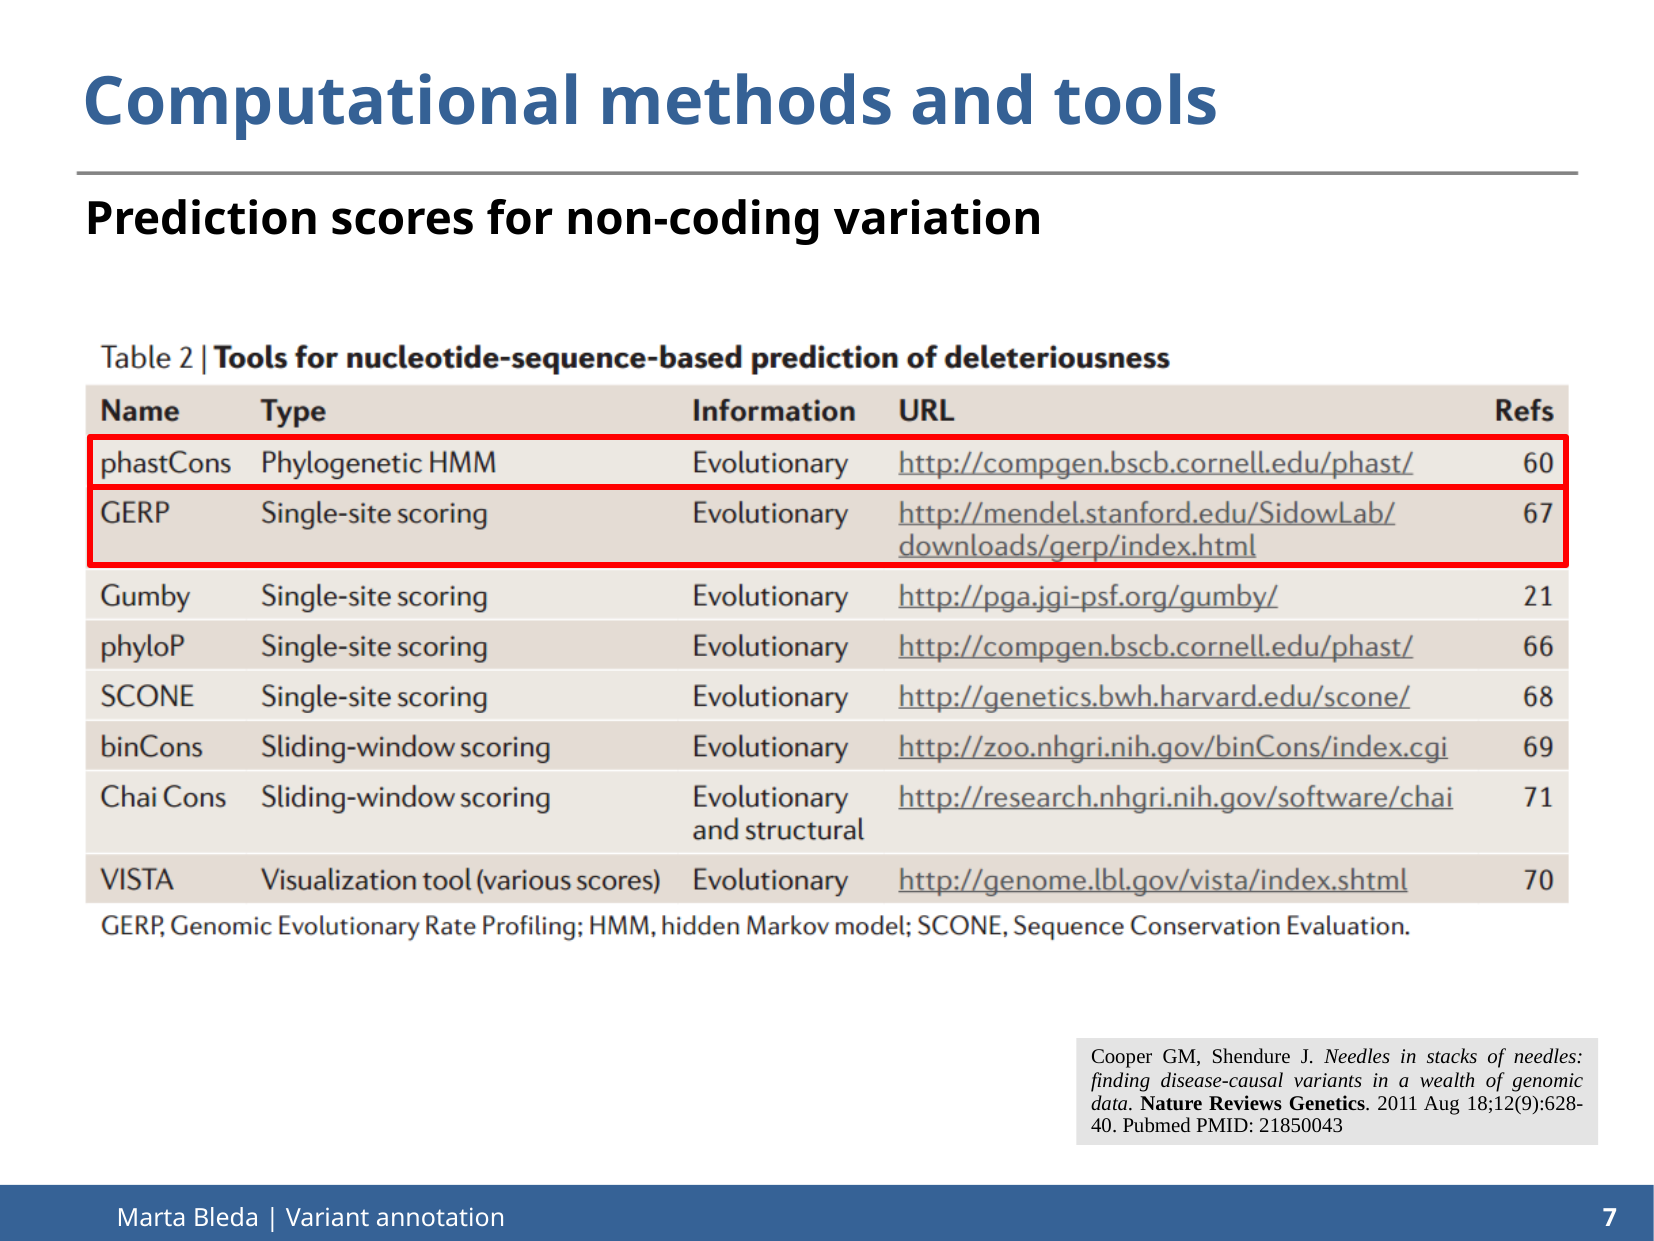

# Computational methods and tools
Prediction scores for non-coding variation
Cooper GM, Shendure J. Needles in stacks of needles: finding disease-causal variants in a wealth of genomic data. Nature Reviews Genetics. 2011 Aug 18;12(9):628-40. Pubmed PMID: 21850043
Marta Bleda | Variant annotation
7